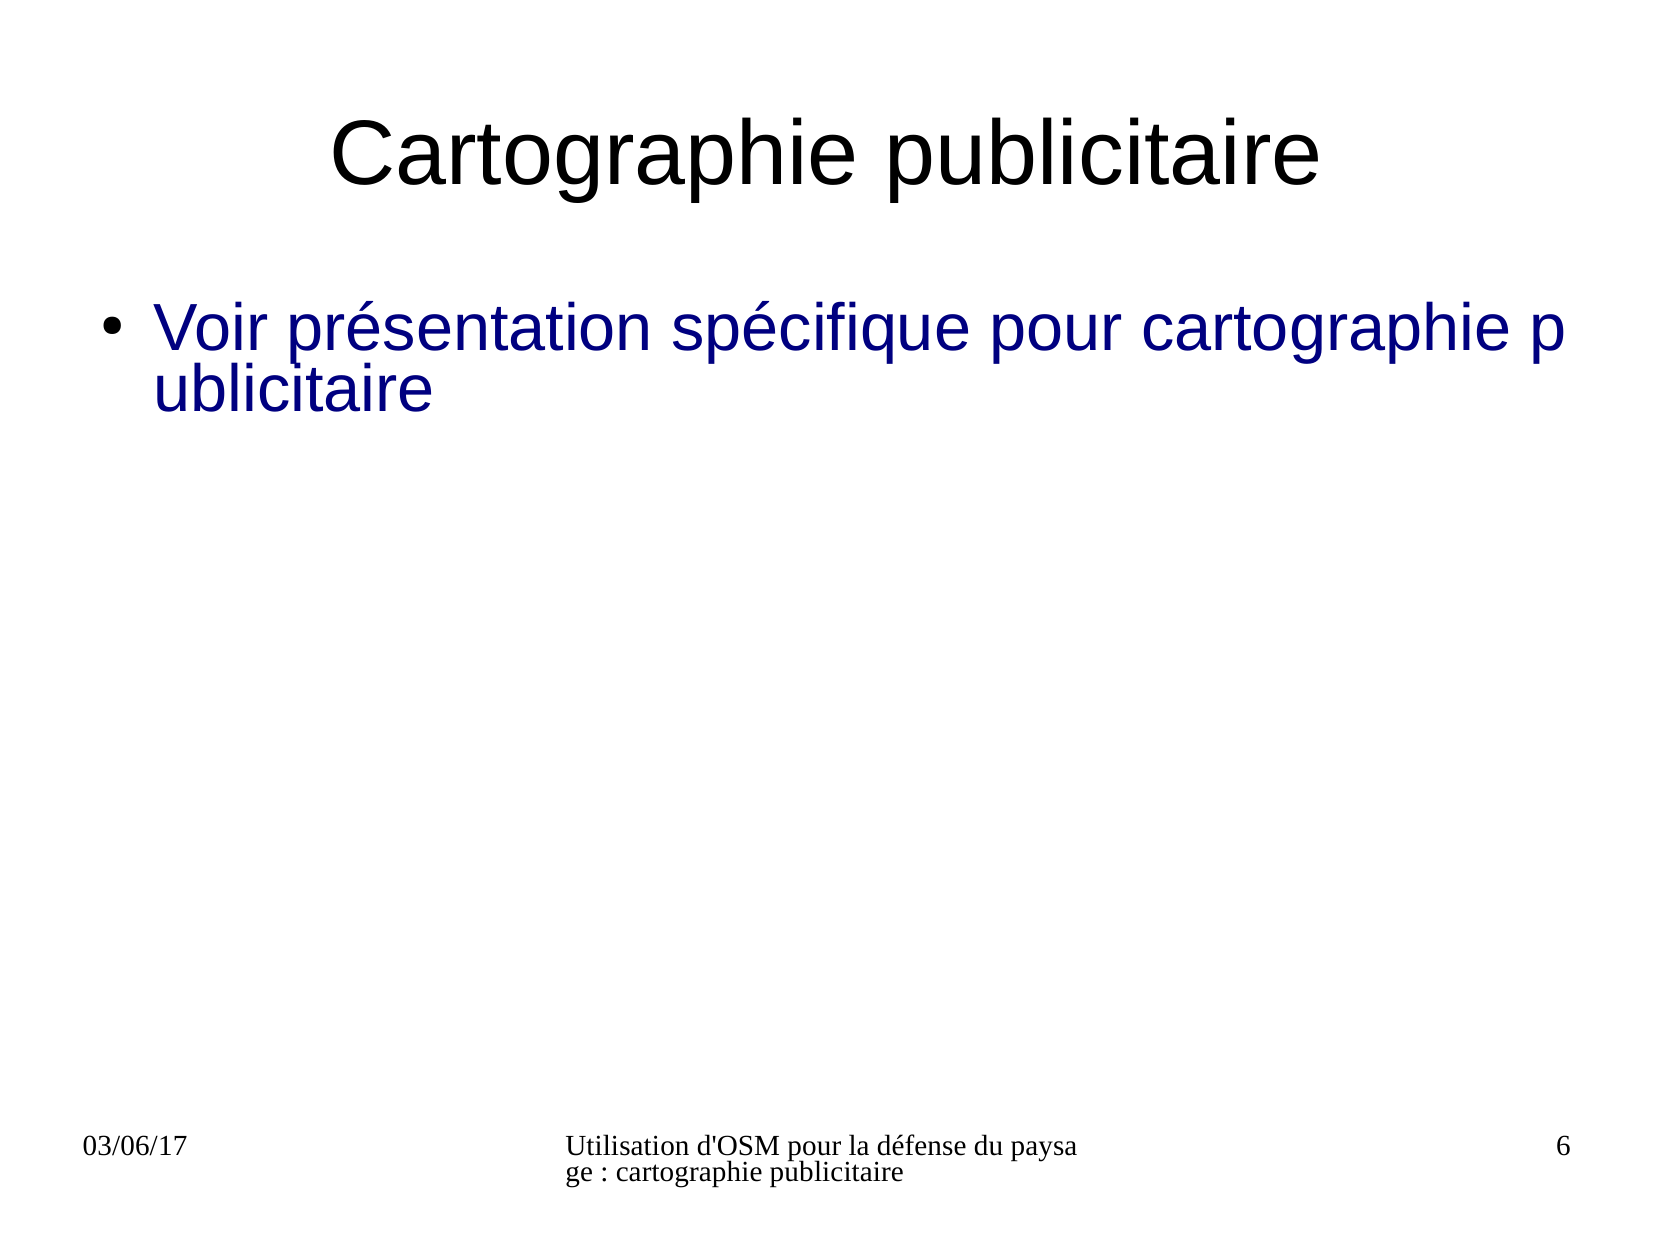

# Cartographie publicitaire
Voir présentation spécifique pour cartographie publicitaire
03/06/17
Utilisation d'OSM pour la défense du paysage : cartographie publicitaire
6